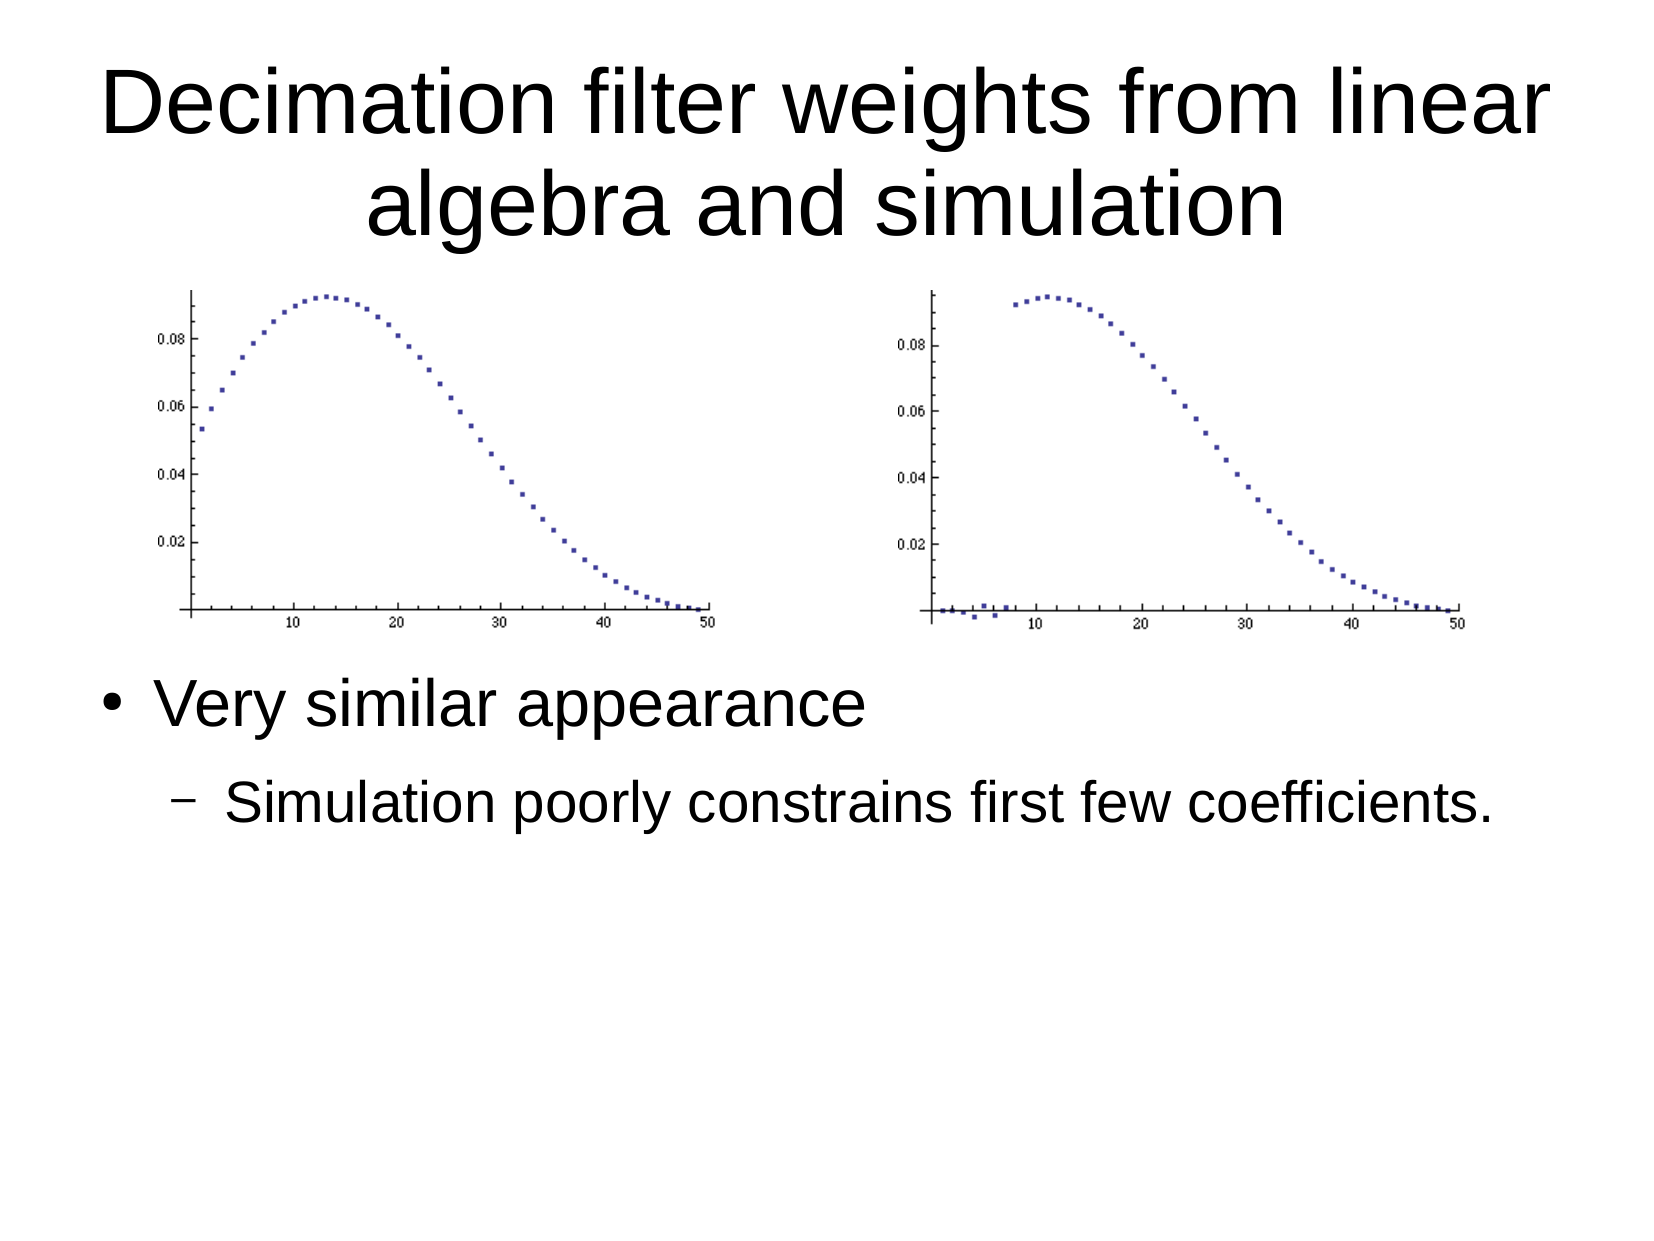

# Decimation filter weights from linear algebra and simulation
Very similar appearance
Simulation poorly constrains first few coefficients.